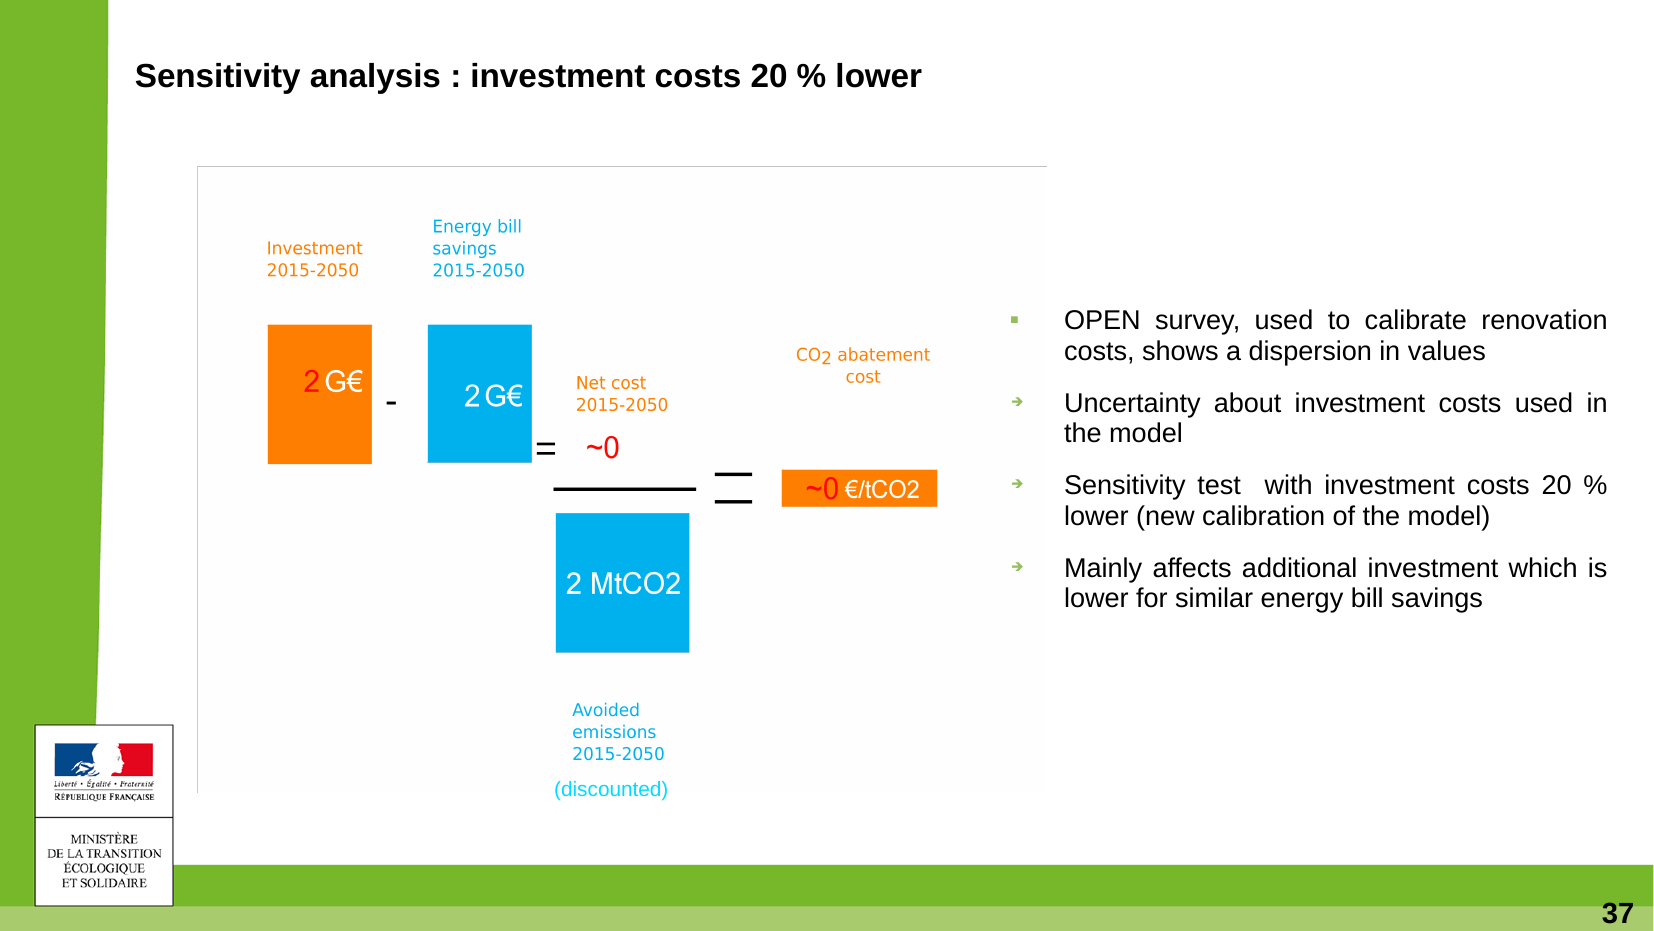

# Sensitivity analysis : investment costs 20 % lower
OPEN survey, used to calibrate renovation costs, shows a dispersion in values
Uncertainty about investment costs used in the model
Sensitivity test with investment costs 20 % lower (new calibration of the model)
Mainly affects additional investment which is lower for similar energy bill savings
-
=
(discounted)